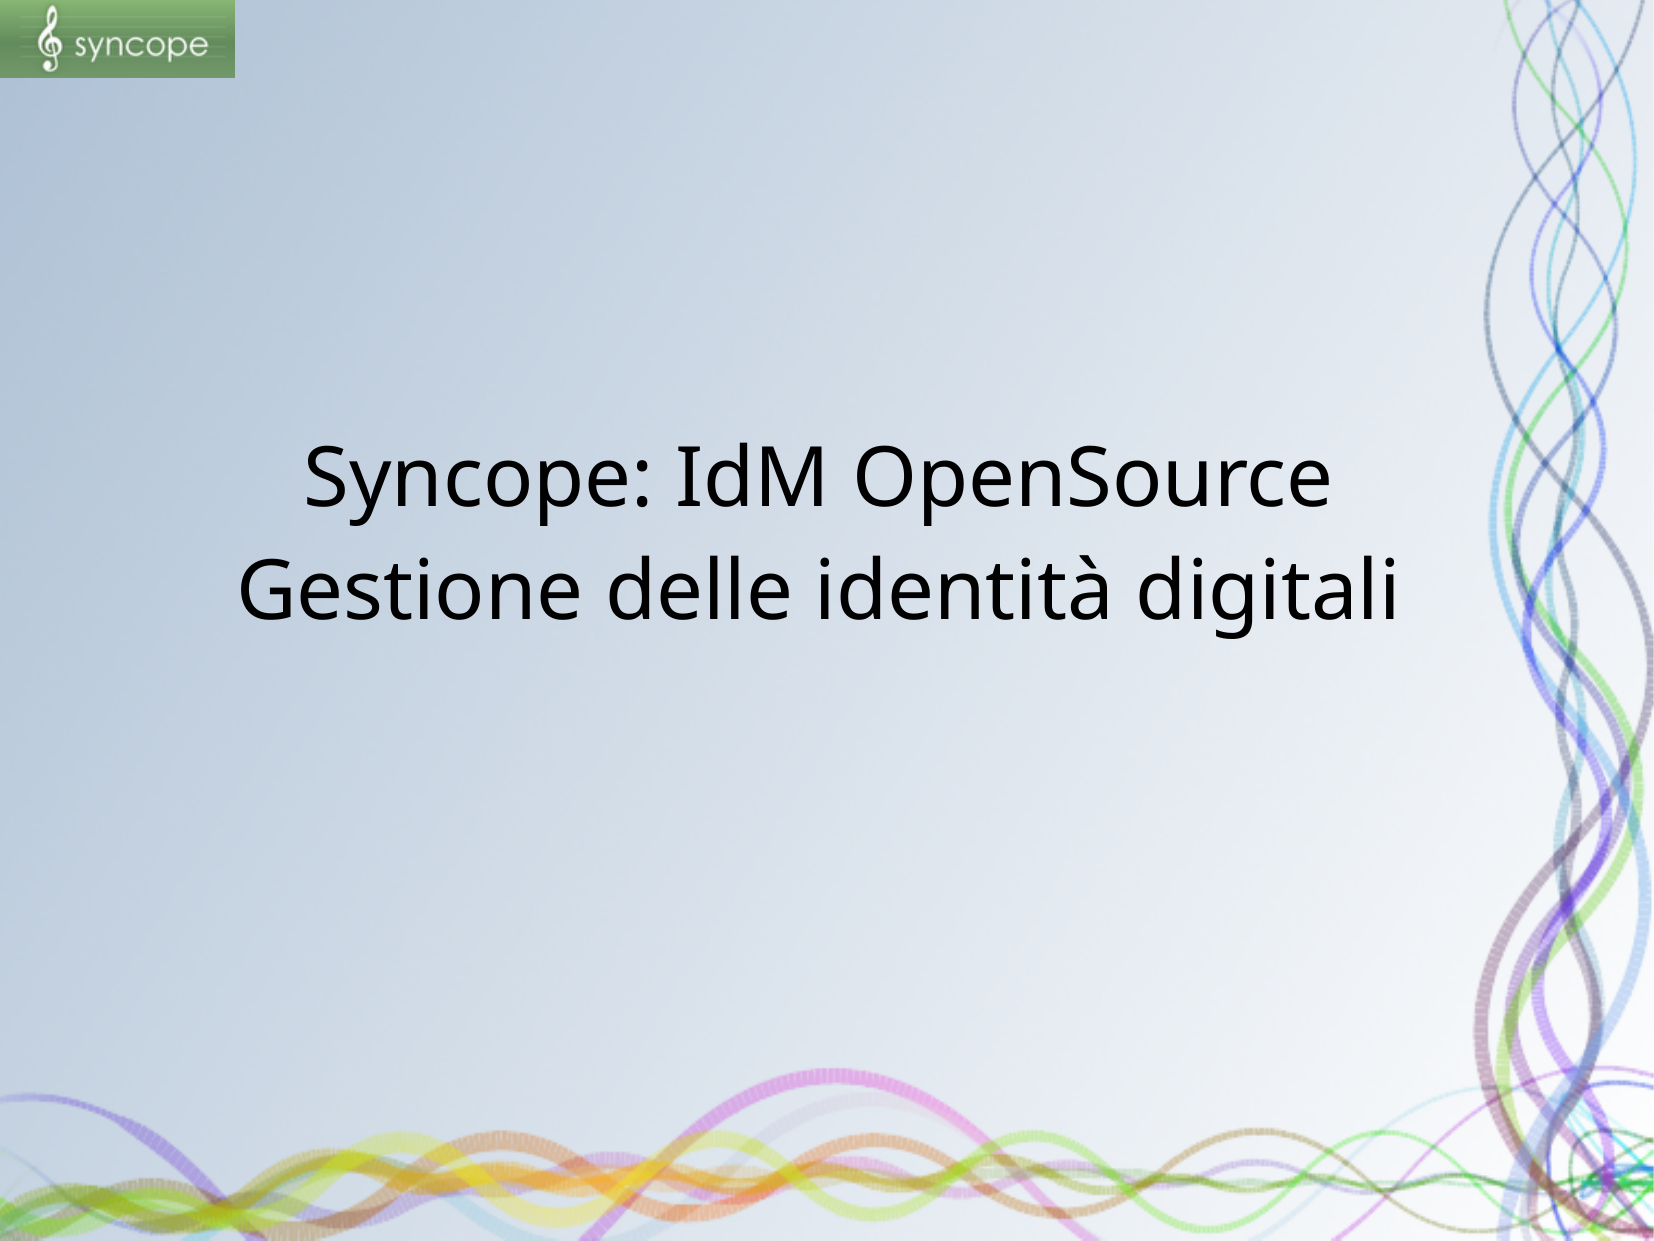

Syncope: IdM OpenSource
Gestione delle identità digitali